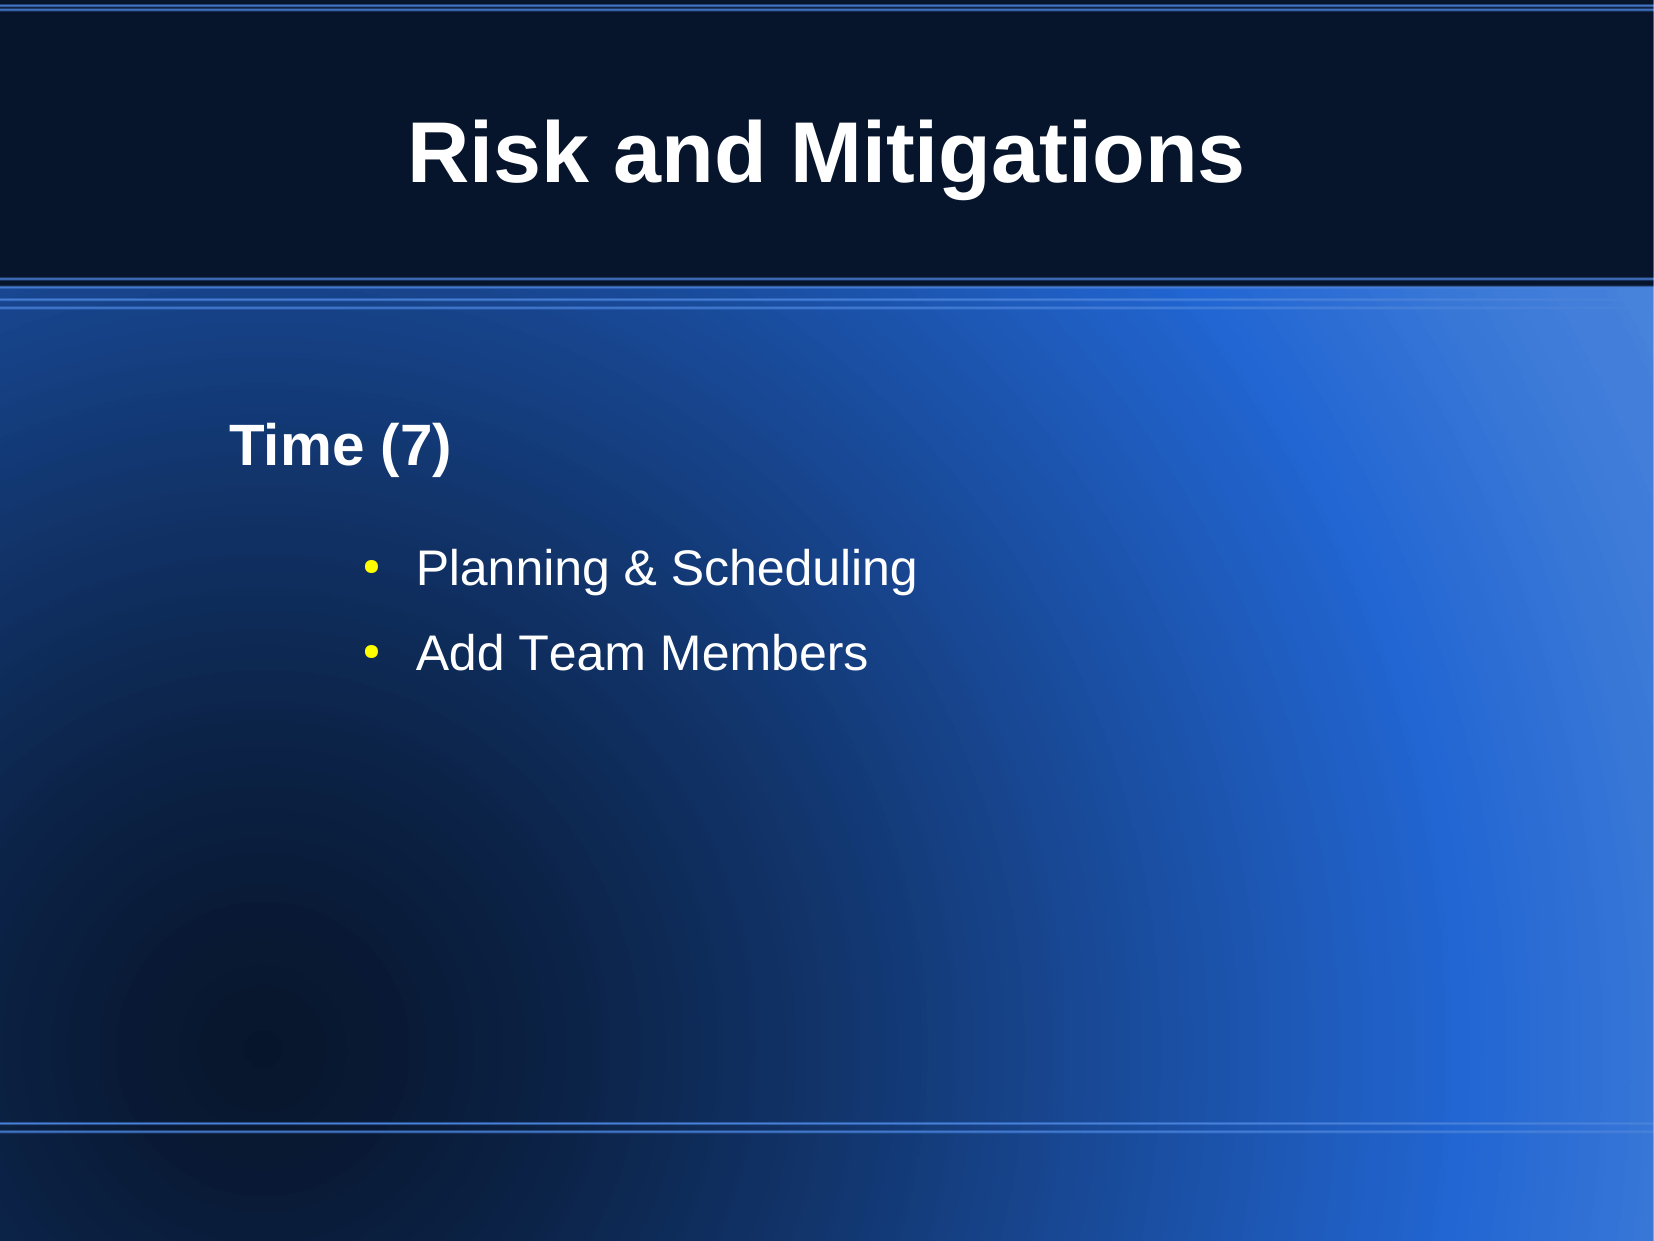

# Risk and Mitigations
Time (7)
Planning & Scheduling
Add Team Members